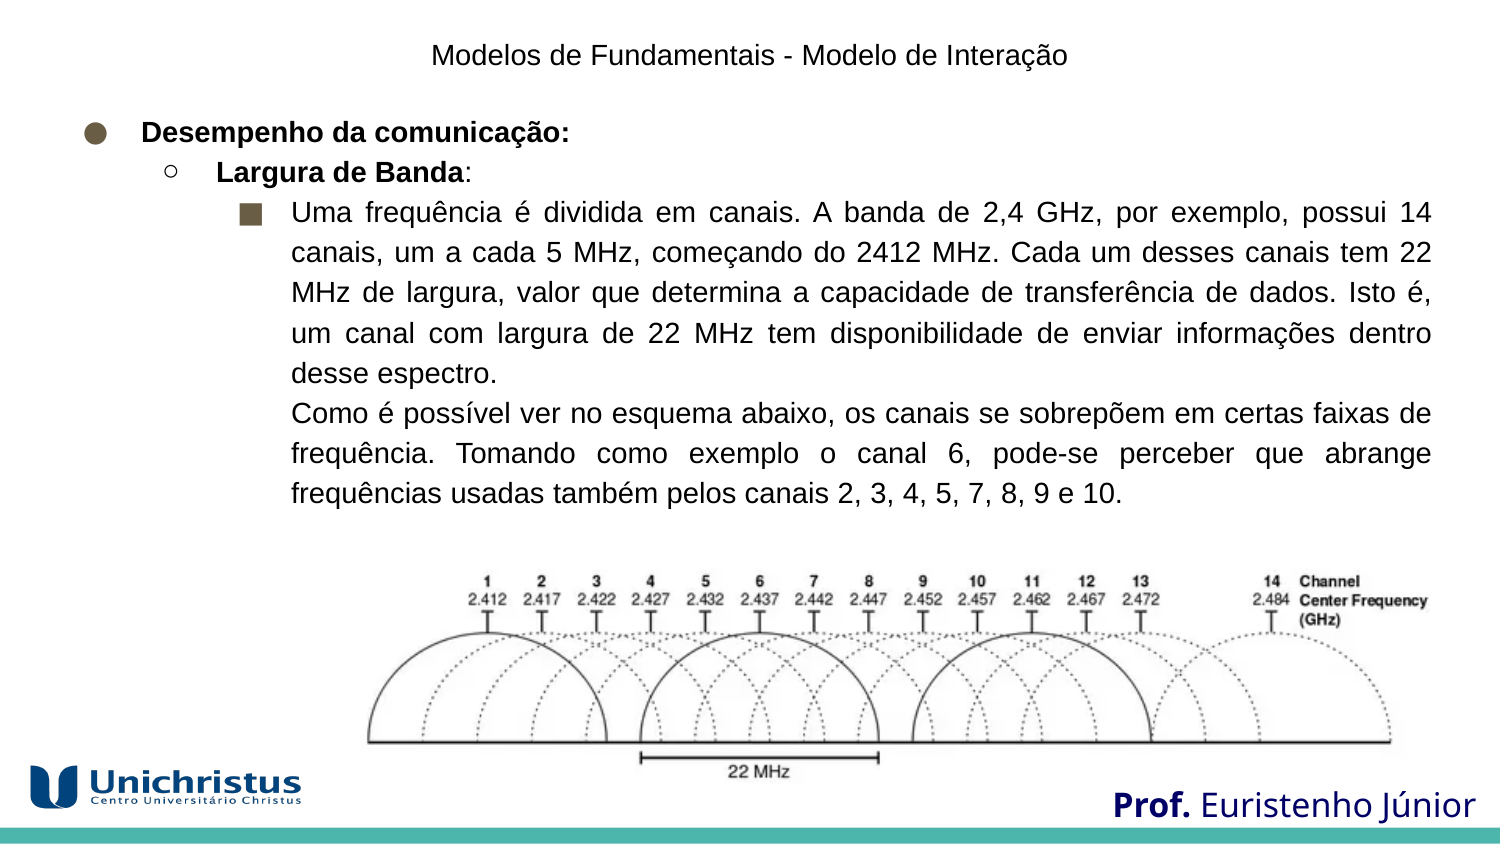

# Modelos de Fundamentais - Modelo de Interação
Desempenho da comunicação:
Largura de Banda:
Uma frequência é dividida em canais. A banda de 2,4 GHz, por exemplo, possui 14 canais, um a cada 5 MHz, começando do 2412 MHz. Cada um desses canais tem 22 MHz de largura, valor que determina a capacidade de transferência de dados. Isto é, um canal com largura de 22 MHz tem disponibilidade de enviar informações dentro desse espectro.
Como é possível ver no esquema abaixo, os canais se sobrepõem em certas faixas de frequência. Tomando como exemplo o canal 6, pode-se perceber que abrange frequências usadas também pelos canais 2, 3, 4, 5, 7, 8, 9 e 10.
Prof. Euristenho Júnior